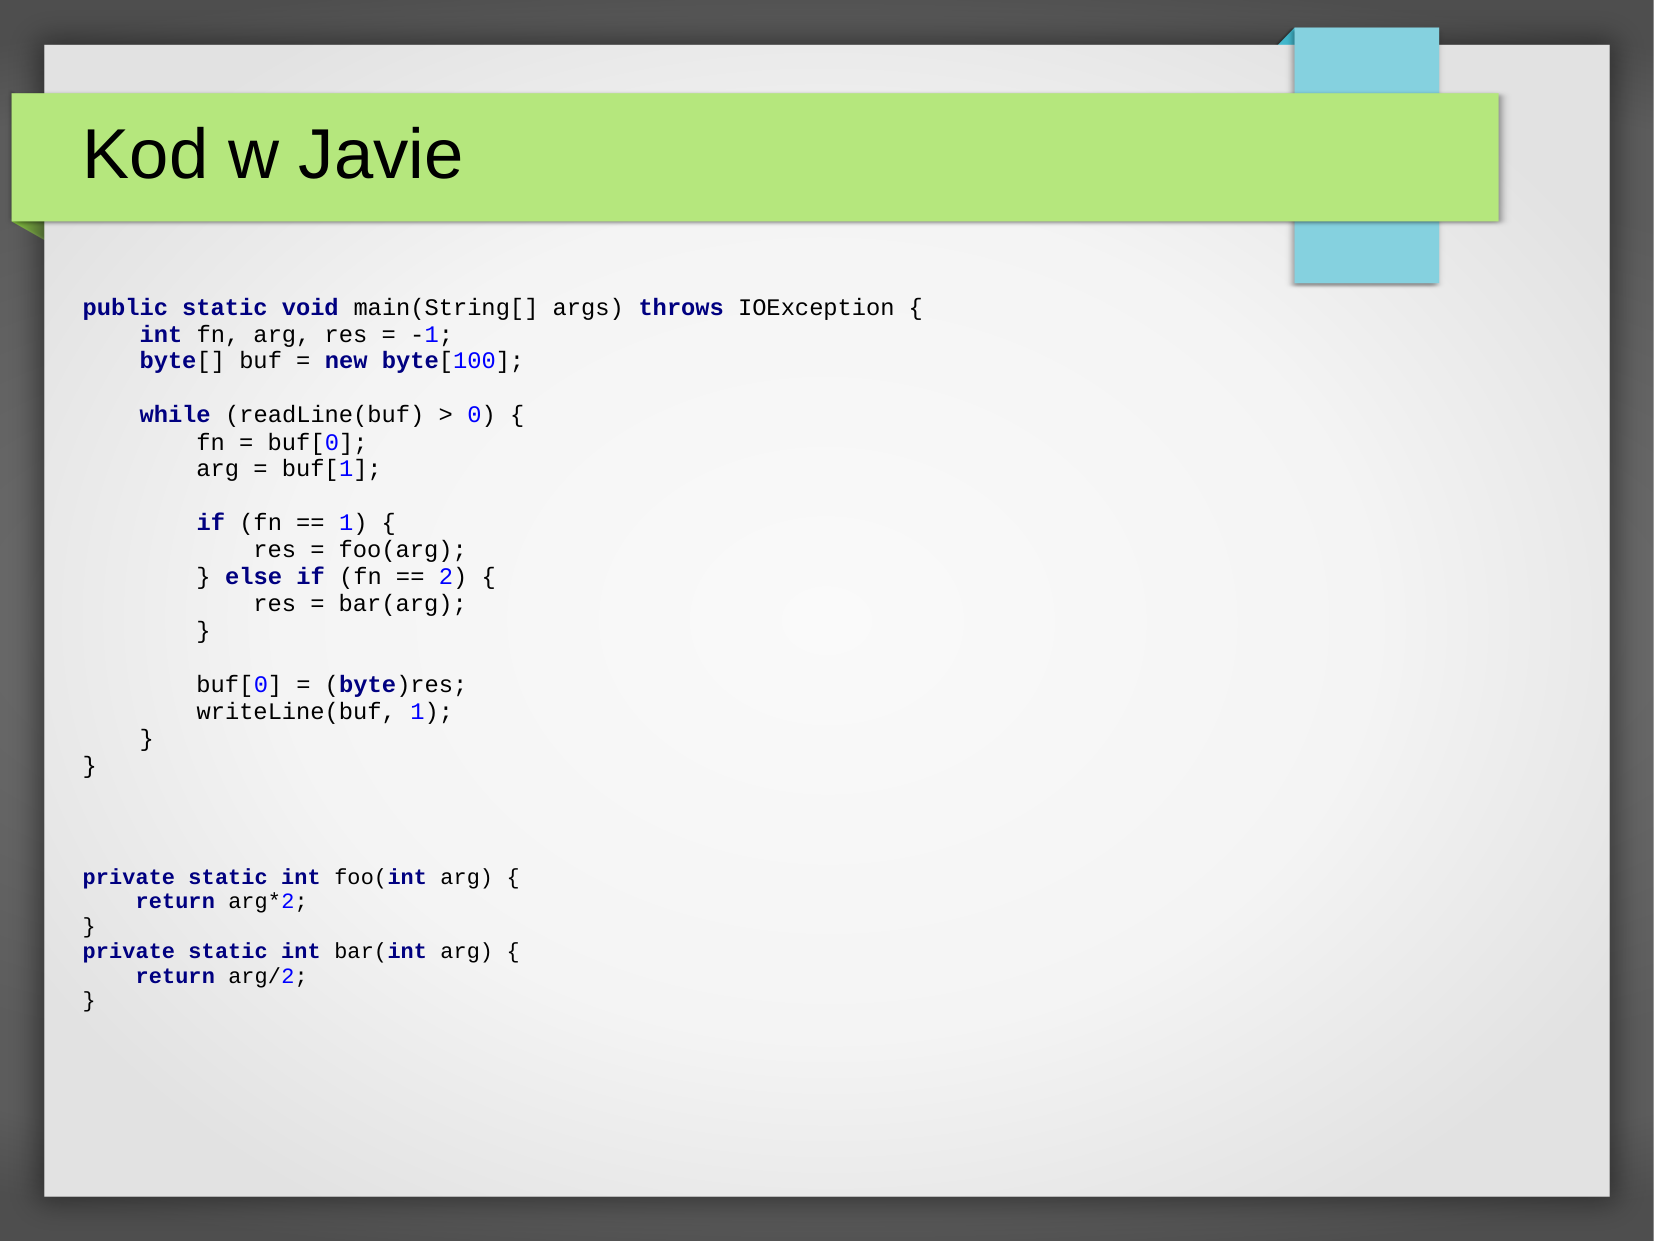

# Kod w Javie
public static void main(String[] args) throws IOException {
 int fn, arg, res = -1;
 byte[] buf = new byte[100];
 while (readLine(buf) > 0) {
 fn = buf[0];
 arg = buf[1];
 if (fn == 1) {
 res = foo(arg);
 } else if (fn == 2) {
 res = bar(arg);
 }
 buf[0] = (byte)res;
 writeLine(buf, 1);
 }
}
private static int foo(int arg) {
 return arg*2;
}
private static int bar(int arg) {
 return arg/2;
}